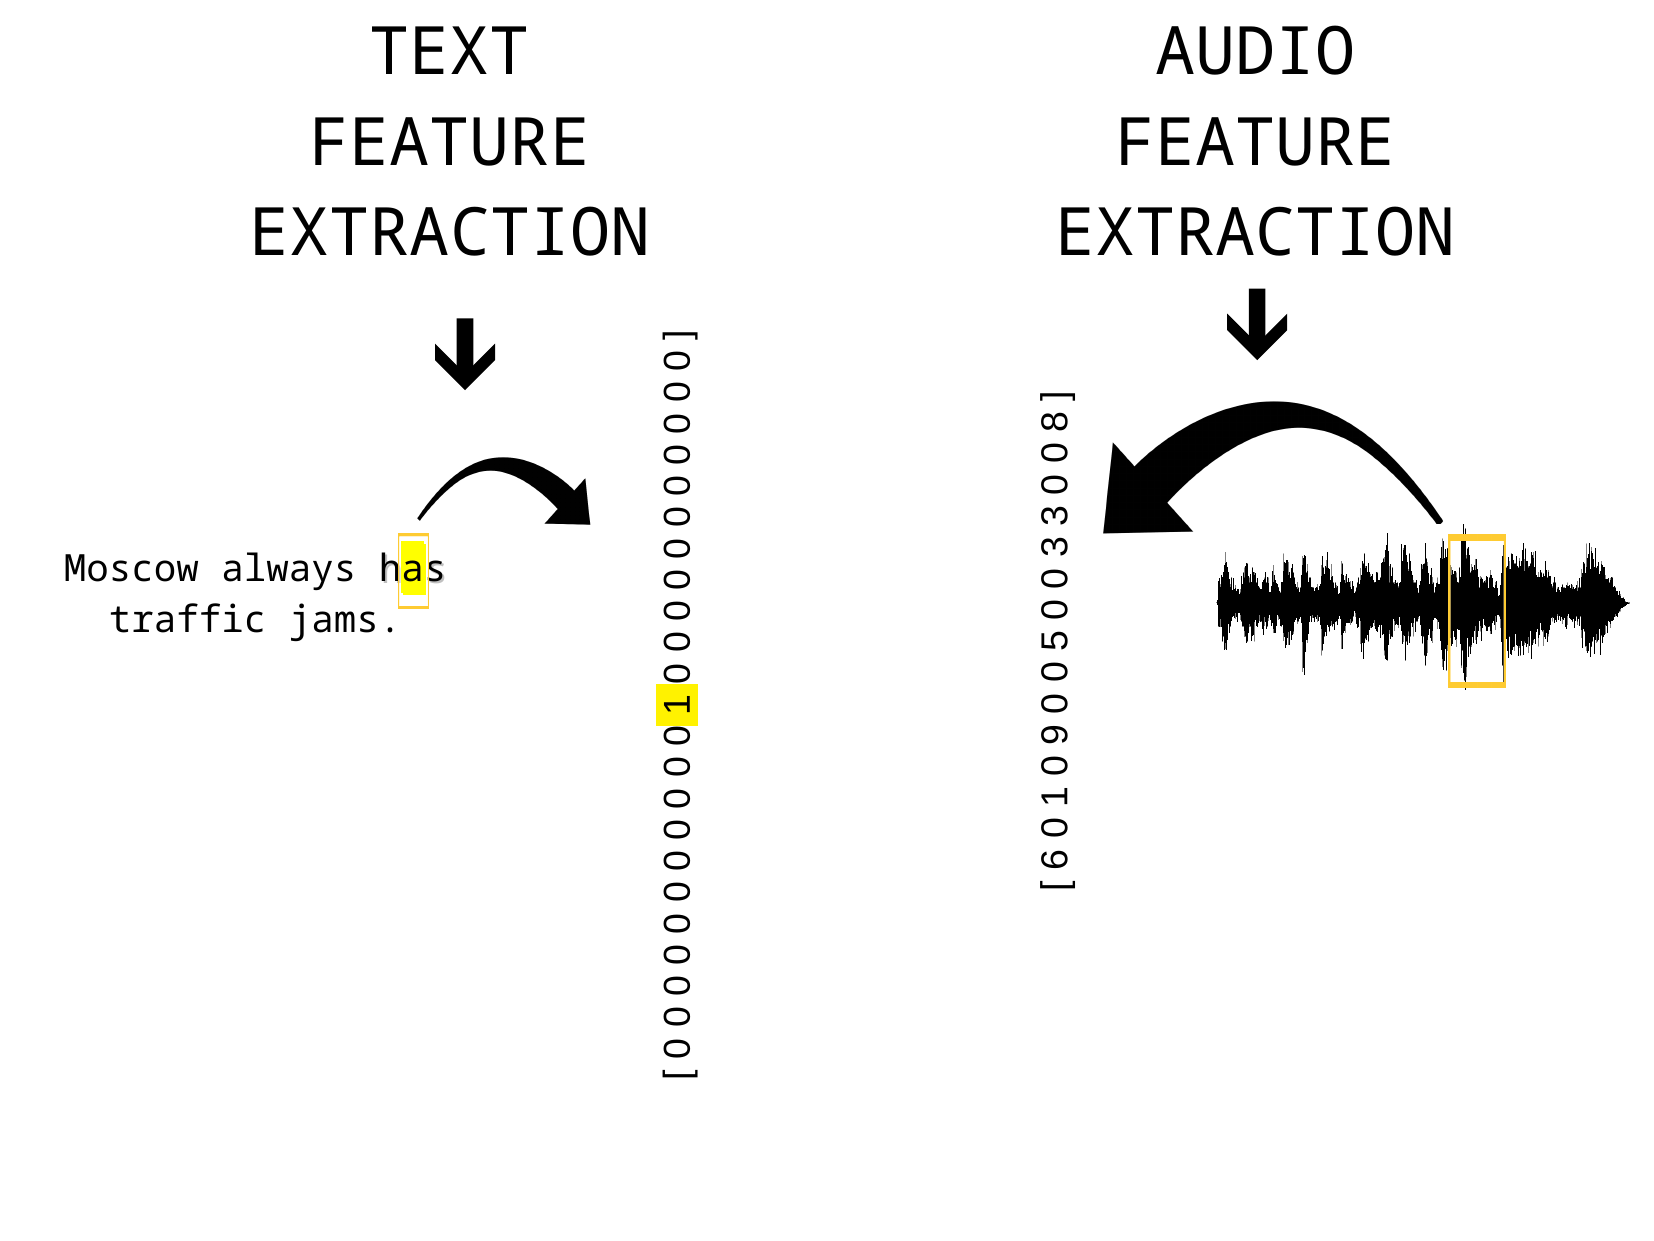

TEXT
FEATURE
EXTRACTION
AUDIO
FEATURE
EXTRACTION
[ 0 0 0 0 0 0 0 0 0 0 0 1 0 0 0 0 0 0 0 0 0 0 0 ]
 [ 6 0 1 0 9 0 0 5 0 0 3 3 0 0 8 ]
# Moscow always has traffic jams.